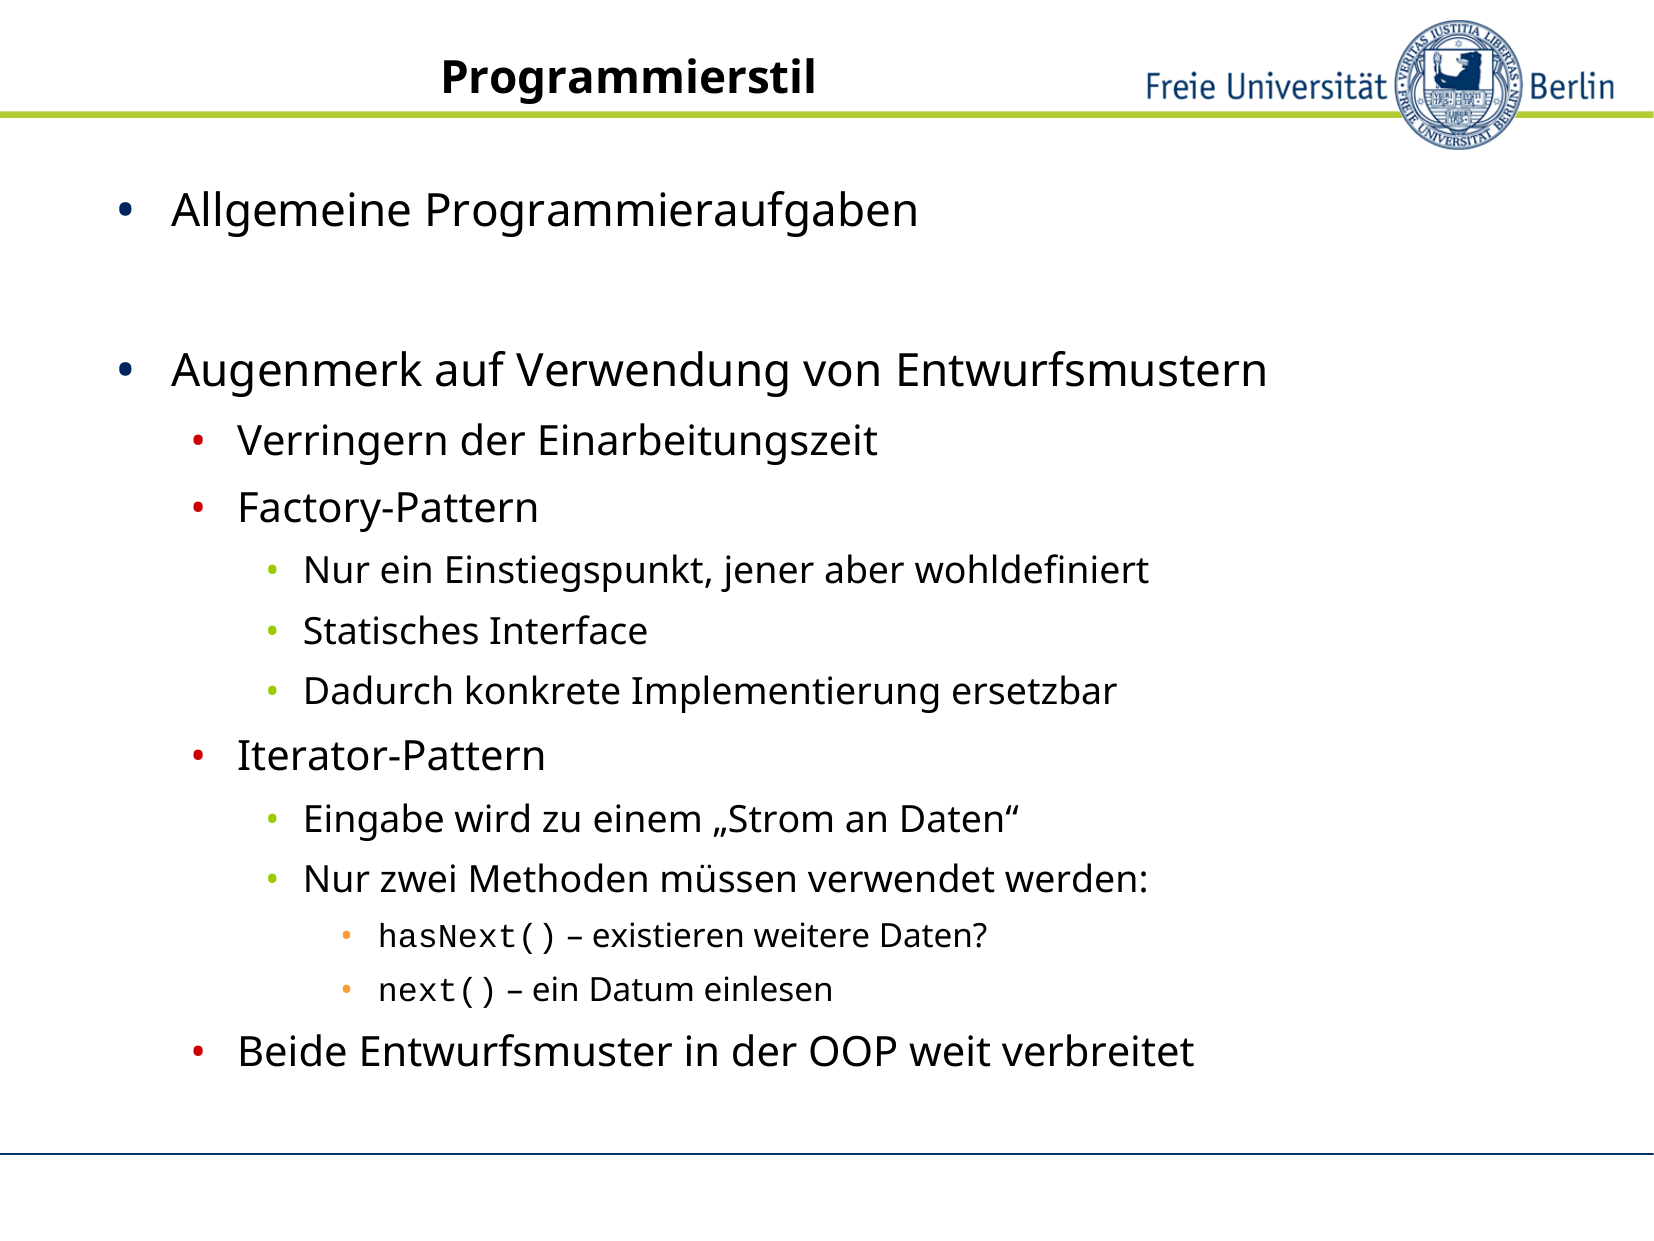

# Programmierstil
Allgemeine Programmieraufgaben
Augenmerk auf Verwendung von Entwurfsmustern
Verringern der Einarbeitungszeit
Factory-Pattern
Nur ein Einstiegspunkt, jener aber wohldefiniert
Statisches Interface
Dadurch konkrete Implementierung ersetzbar
Iterator-Pattern
Eingabe wird zu einem „Strom an Daten“
Nur zwei Methoden müssen verwendet werden:
hasNext() – existieren weitere Daten?
next() – ein Datum einlesen
Beide Entwurfsmuster in der OOP weit verbreitet